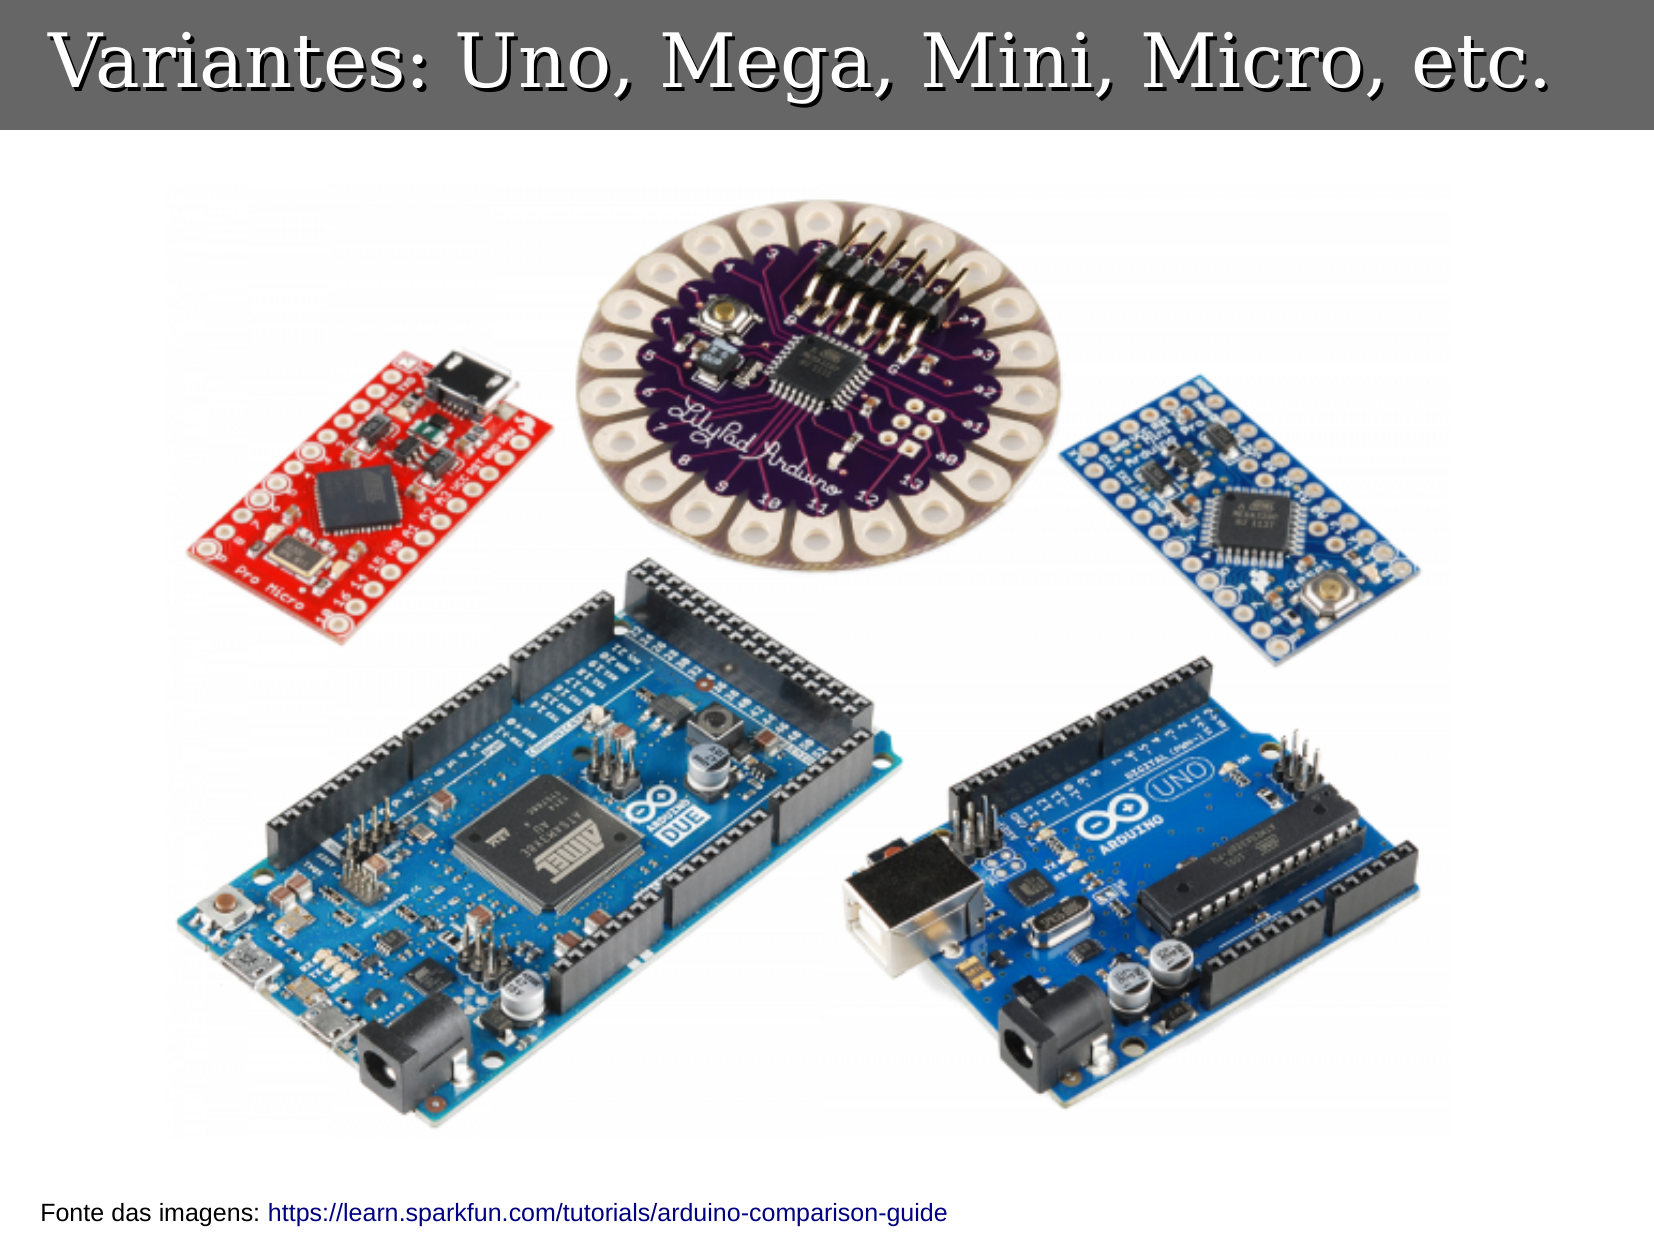

# Variantes: Uno, Mega, Mini, Micro, etc.
Fonte das imagens: https://learn.sparkfun.com/tutorials/arduino-comparison-guide